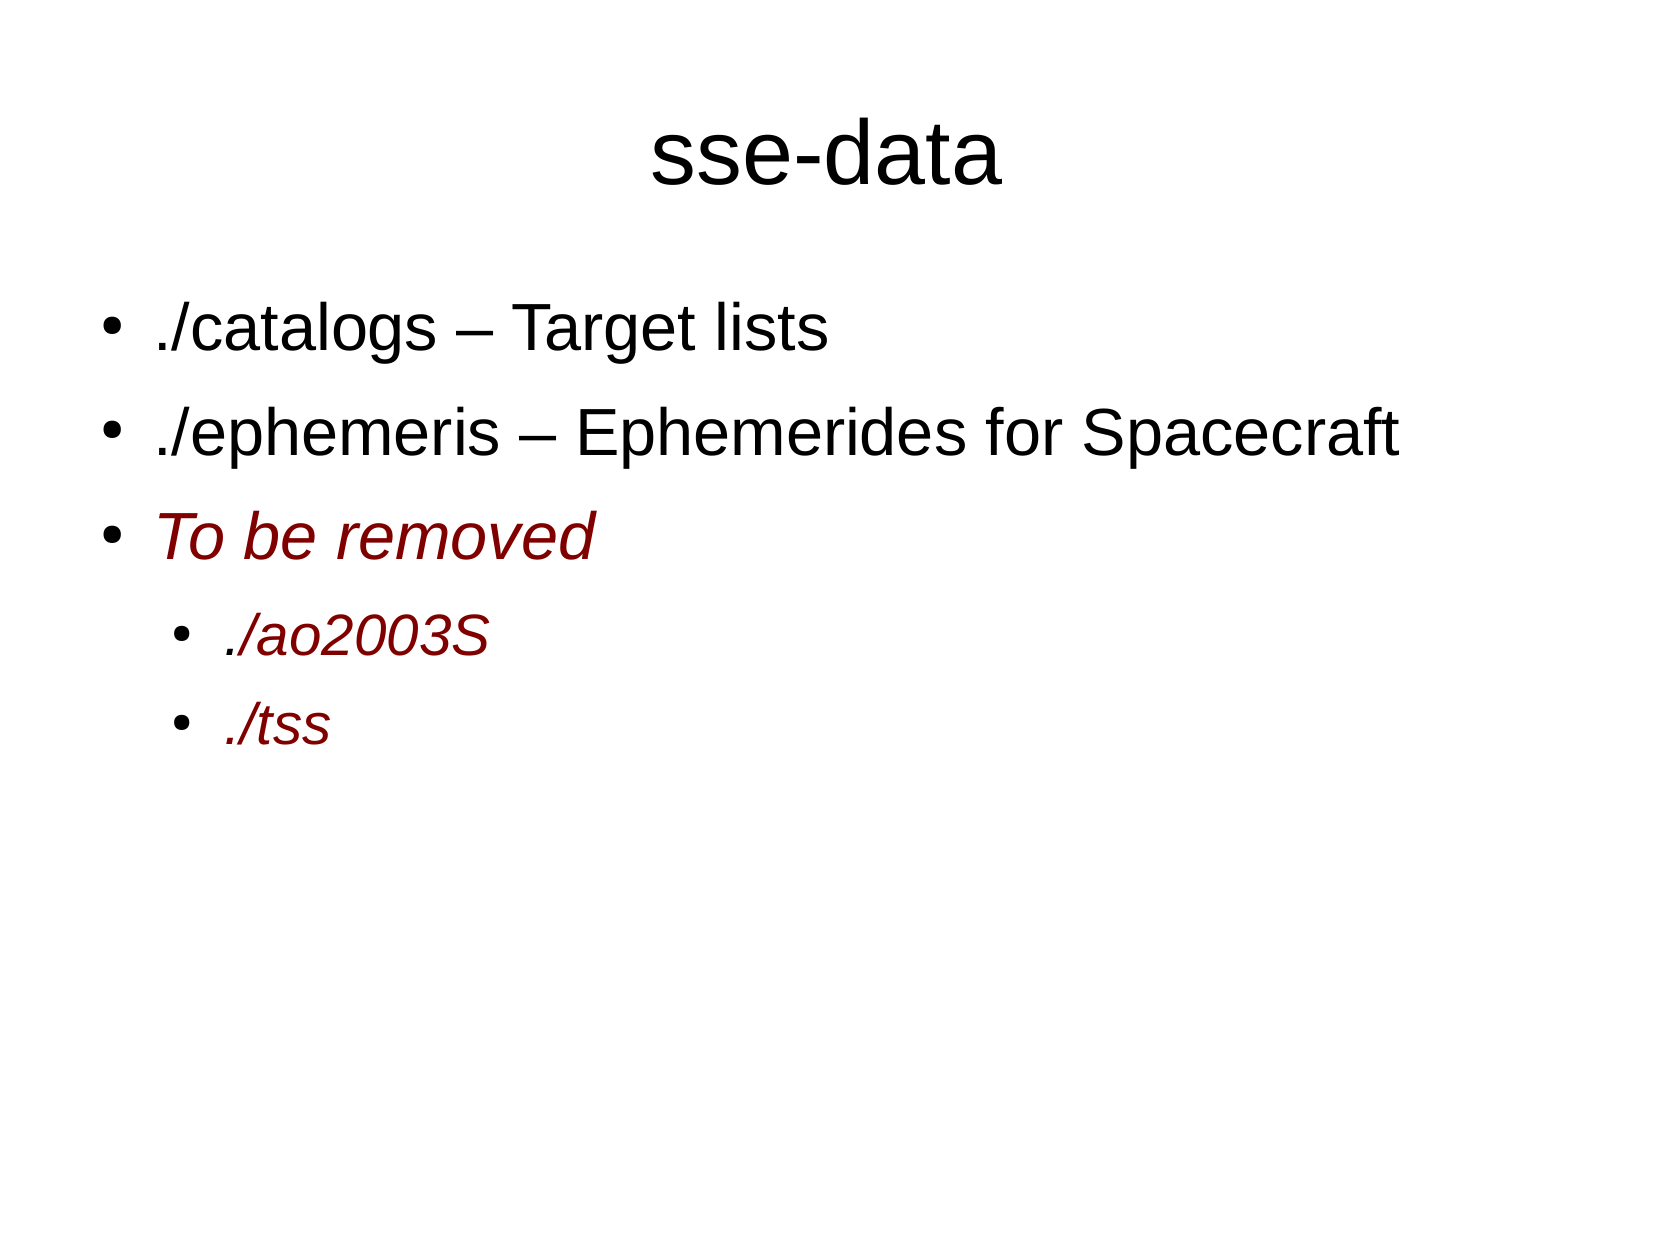

# sse-data
./catalogs – Target lists
./ephemeris – Ephemerides for Spacecraft
To be removed
./ao2003S
./tss